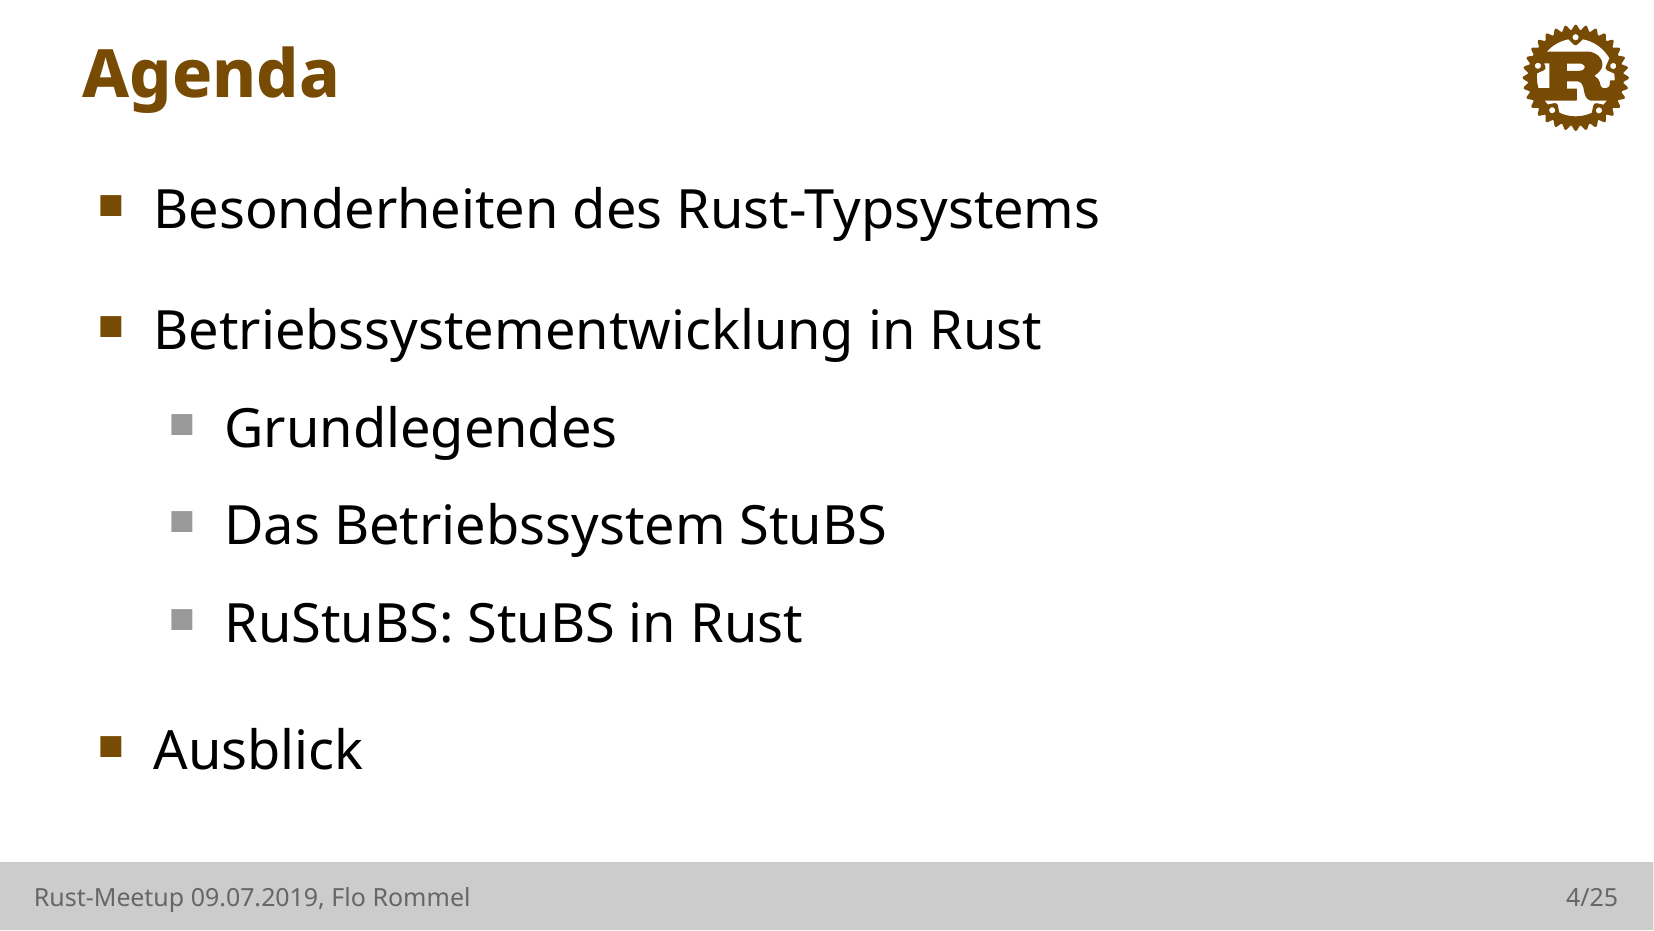

# Agenda
Besonderheiten des Rust-Typsystems
Betriebssystementwicklung in Rust
Grundlegendes
Das Betriebssystem StuBS
RuStuBS: StuBS in Rust
Ausblick
Rust-Meetup 09.07.2019, Flo Rommel
4